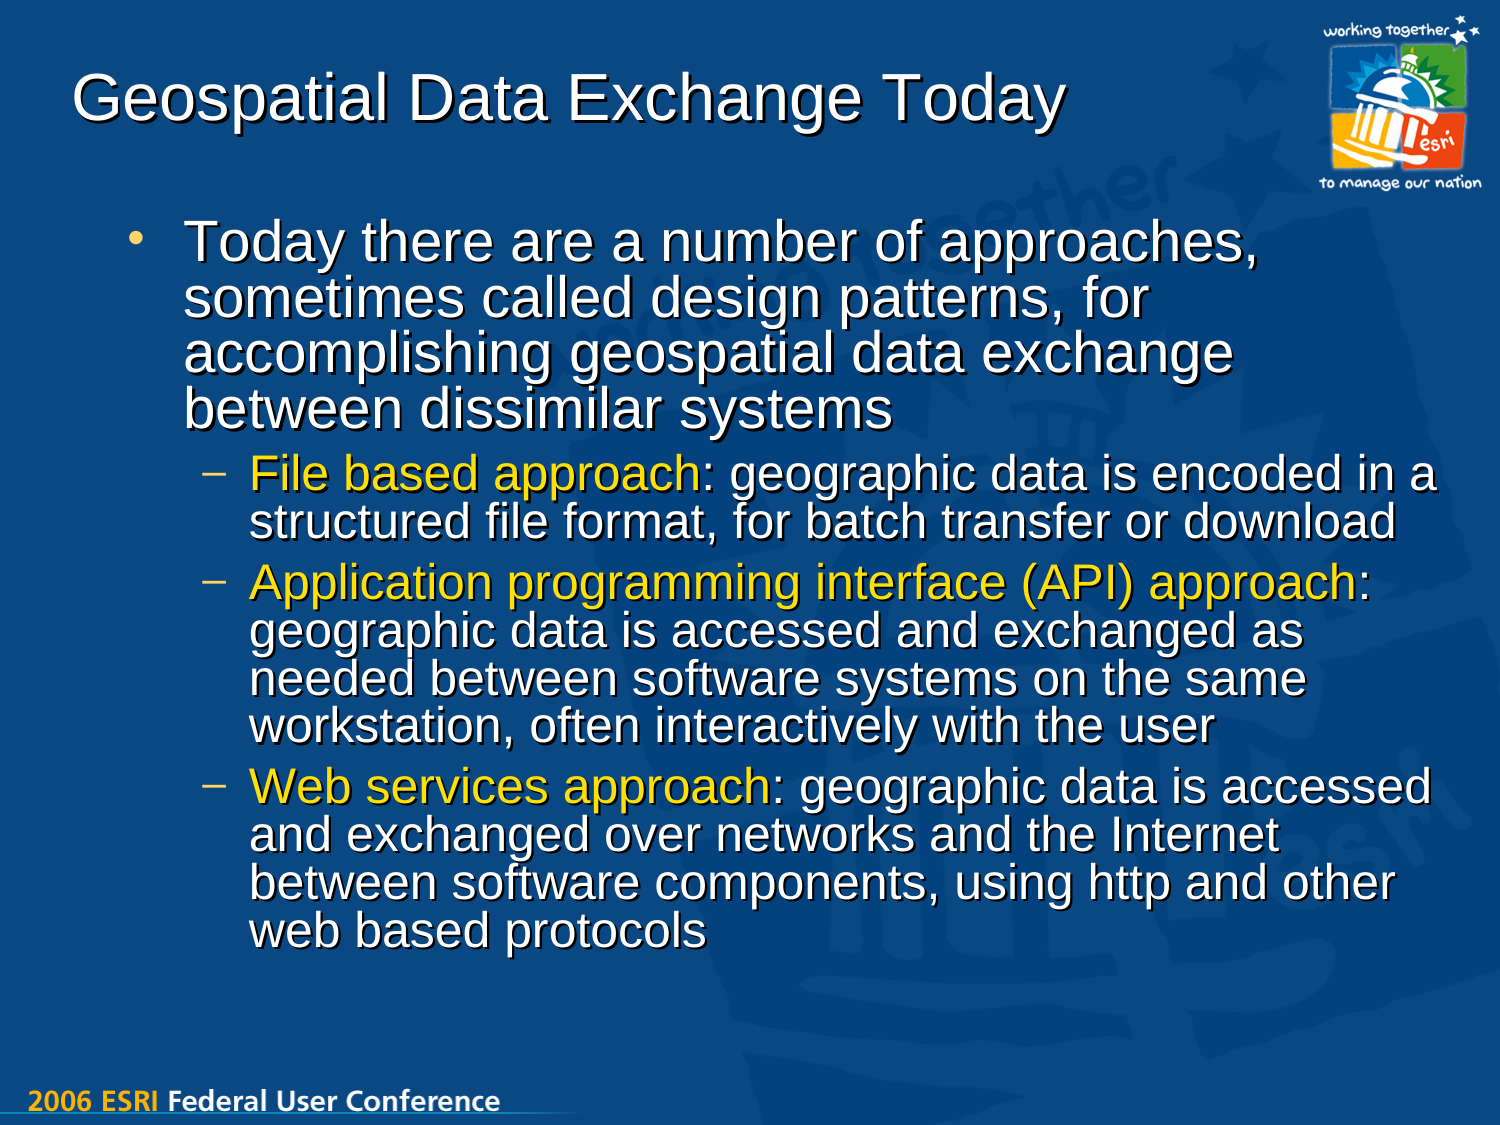

# Geospatial Data Exchange Today
Today there are a number of approaches, sometimes called design patterns, for accomplishing geospatial data exchange between dissimilar systems
File based approach: geographic data is encoded in a structured file format, for batch transfer or download
Application programming interface (API) approach: geographic data is accessed and exchanged as needed between software systems on the same workstation, often interactively with the user
Web services approach: geographic data is accessed and exchanged over networks and the Internet between software components, using http and other web based protocols